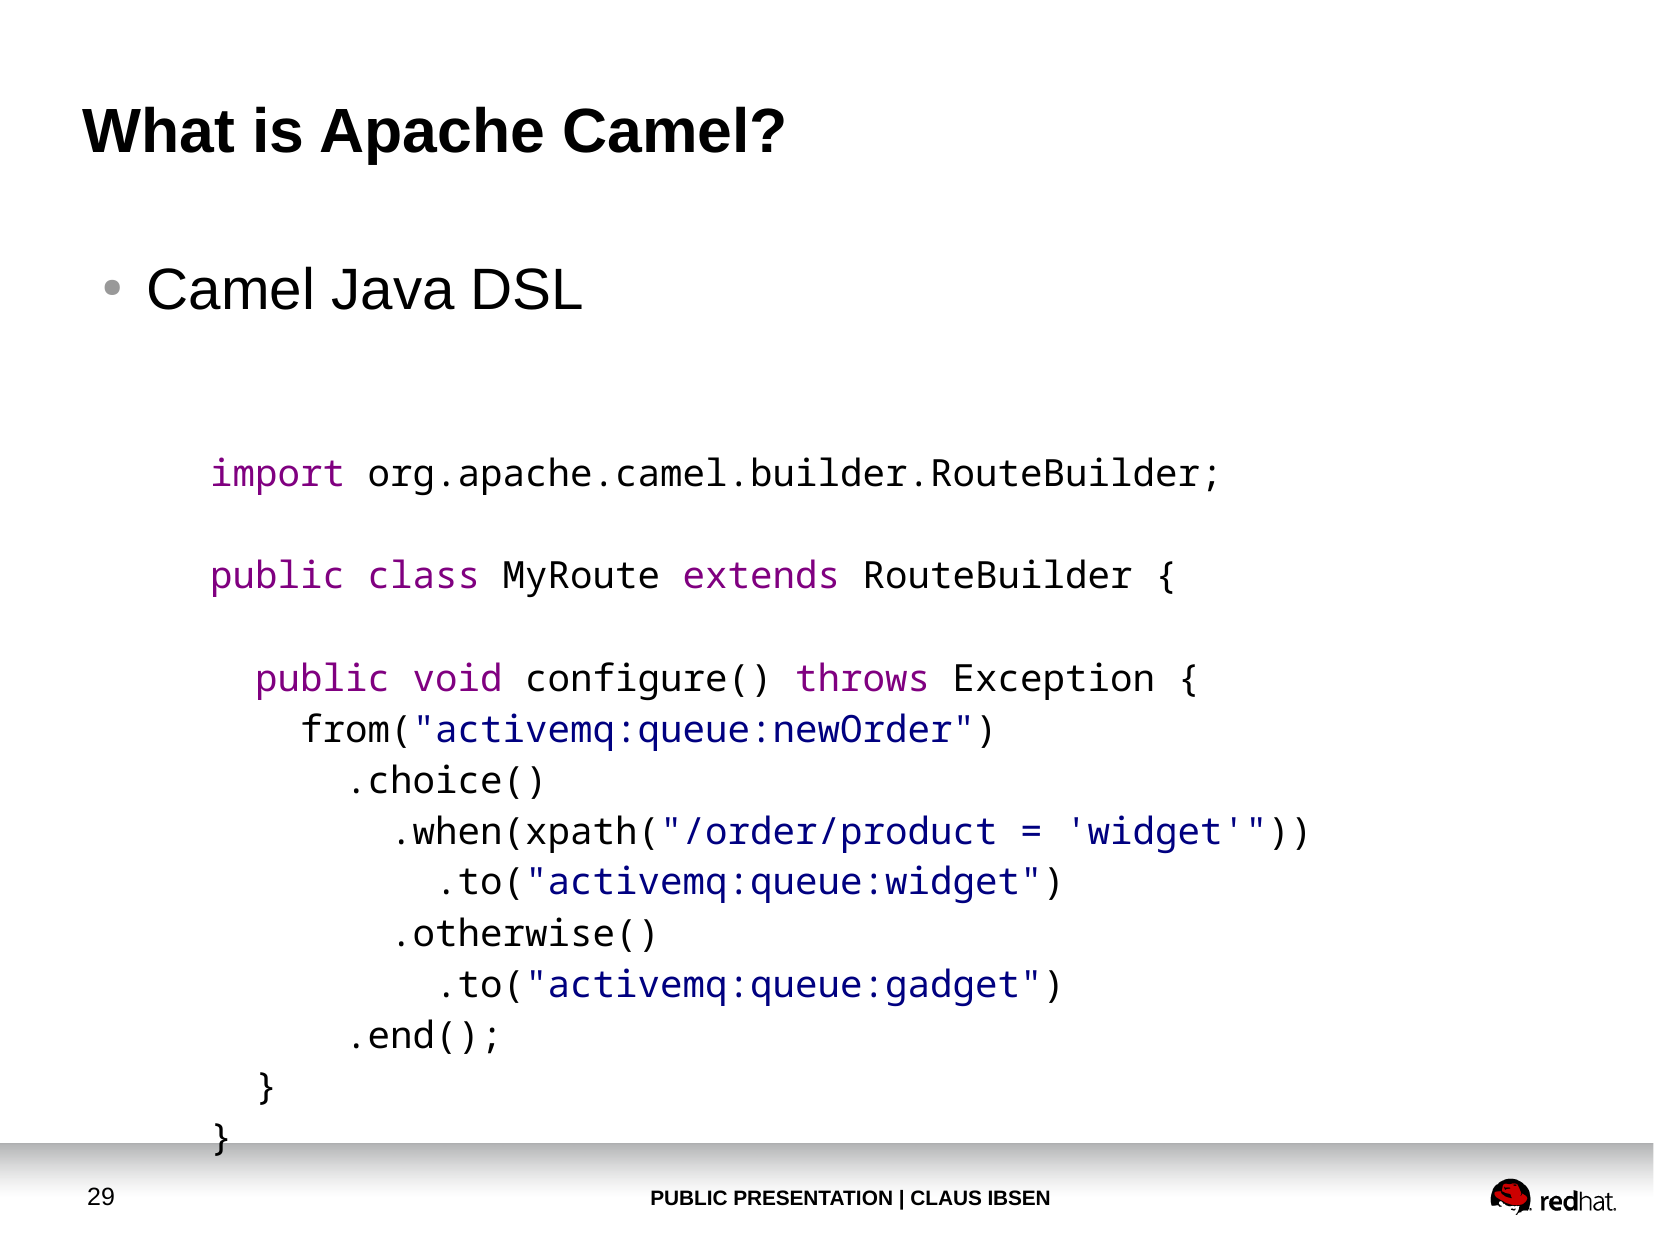

# What is Apache Camel?
Camel Java DSL
import org.apache.camel.builder.RouteBuilder;
public class MyRoute extends RouteBuilder {
 public void configure() throws Exception {
 from("activemq:queue:newOrder")
 .choice()
 .when(xpath("/order/product = 'widget'"))
 .to("activemq:queue:widget")
 .otherwise()
 .to("activemq:queue:gadget")
 .end();
 }
}